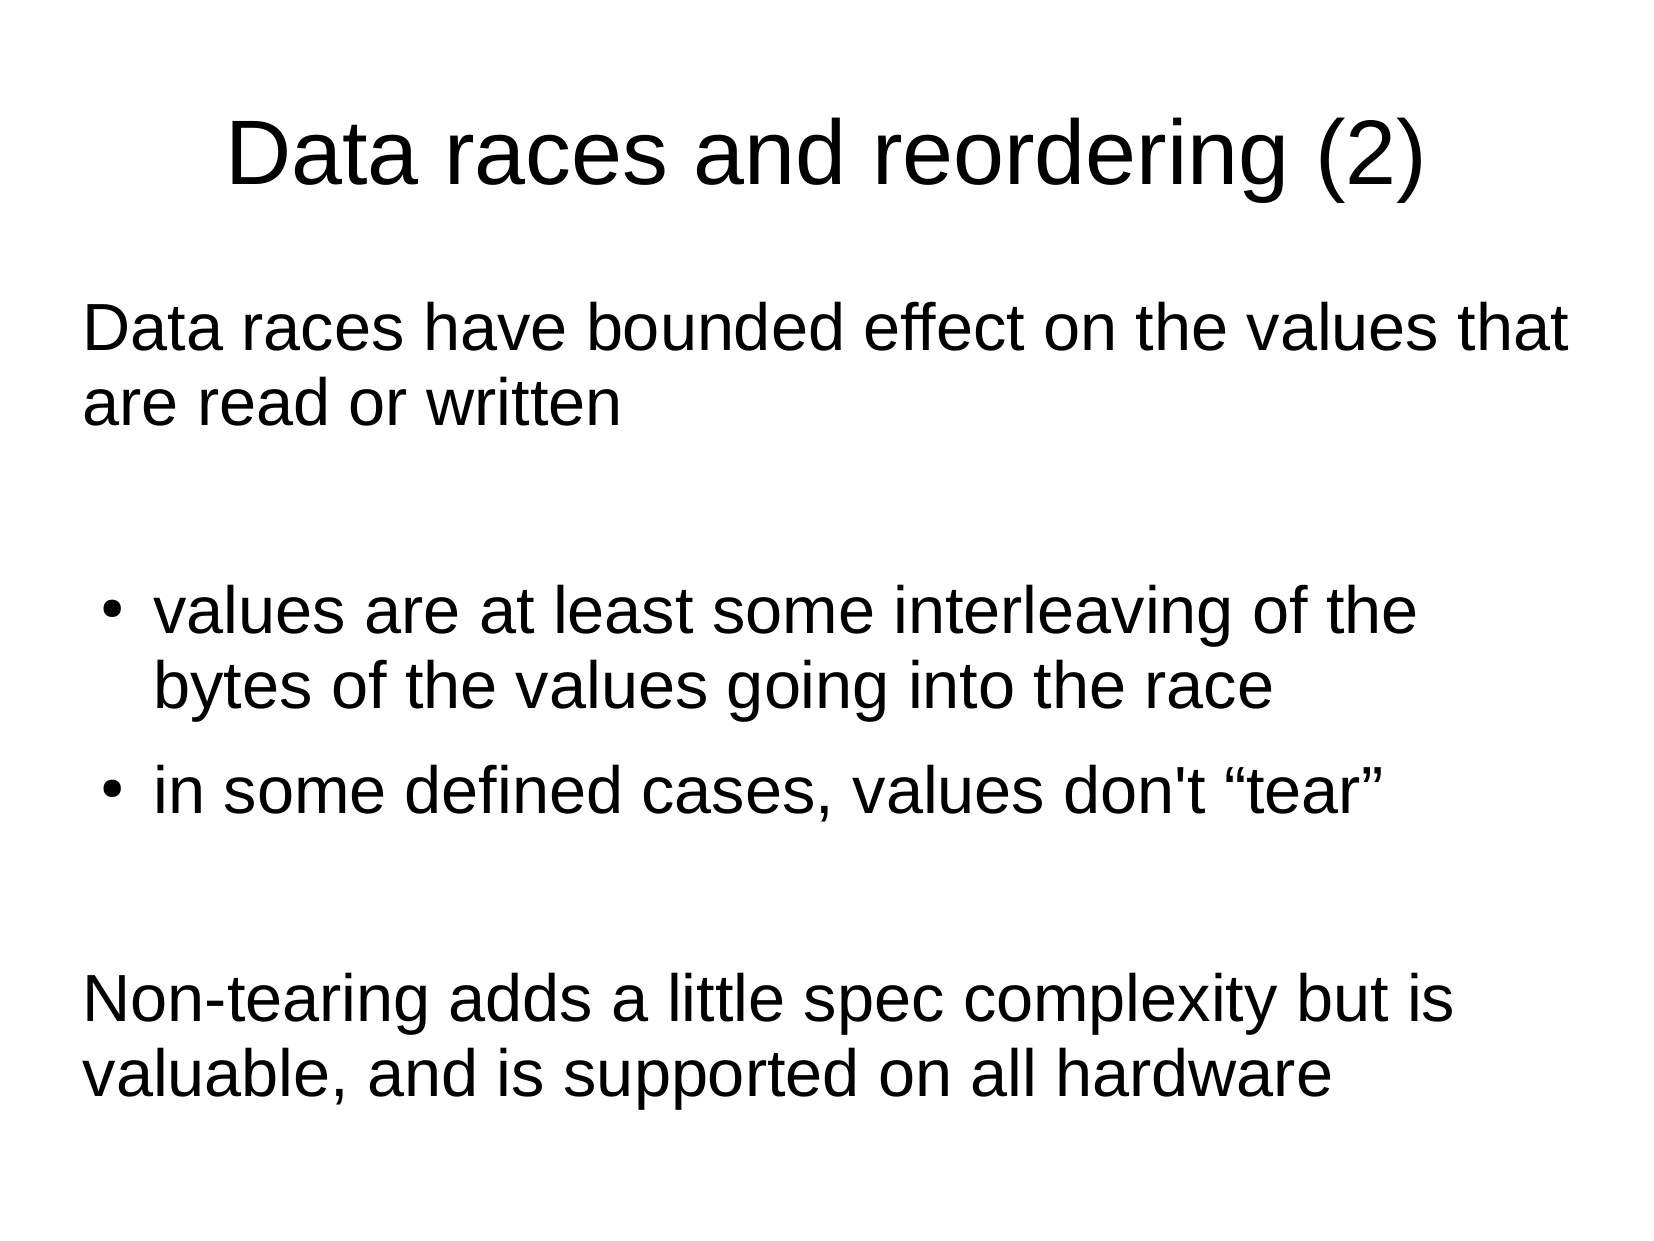

# Data races and reordering (2)
Data races have bounded effect on the values that are read or written
values are at least some interleaving of the bytes of the values going into the race
in some defined cases, values don't “tear”
Non-tearing adds a little spec complexity but is valuable, and is supported on all hardware